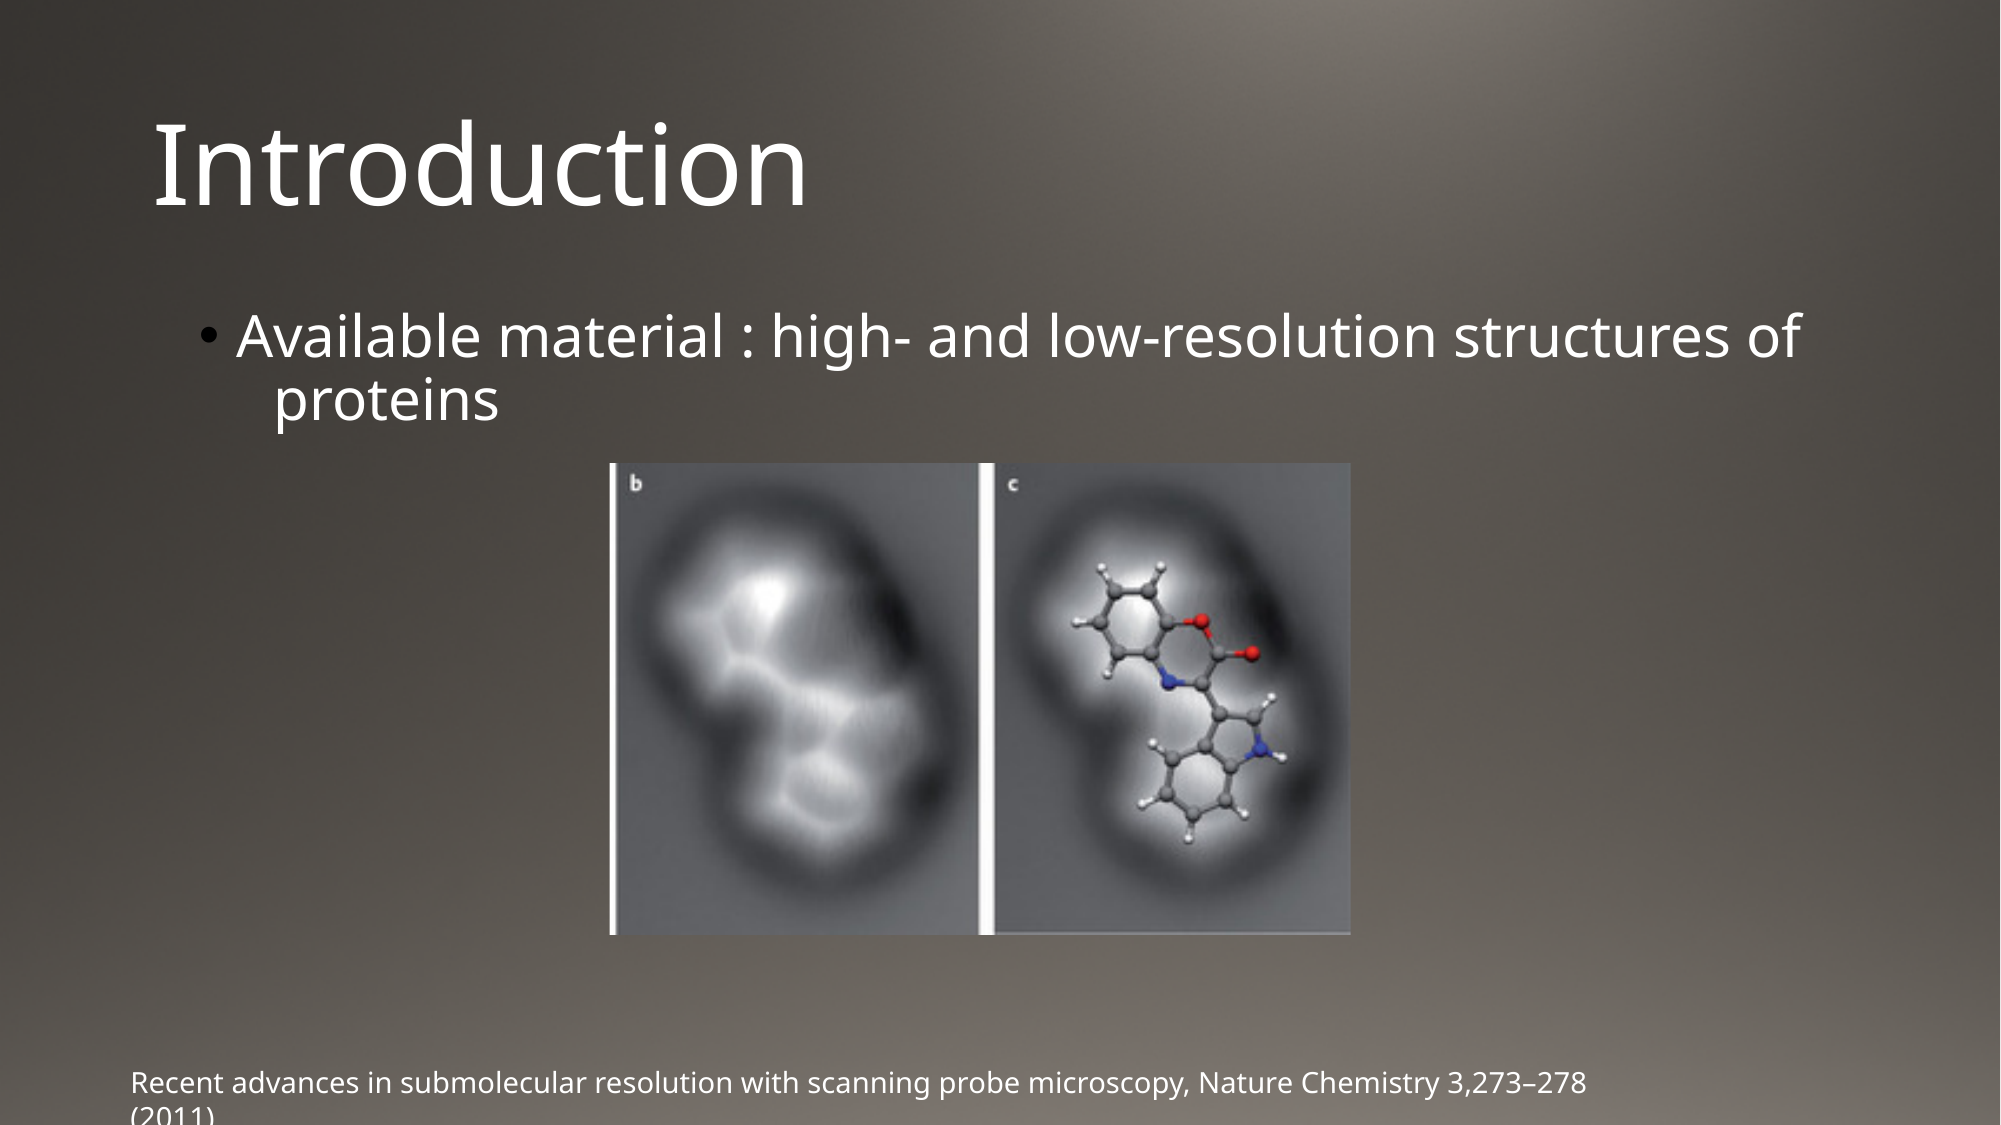

# Introduction
Available material : high- and low-resolution structures of proteins
Recent advances in submolecular resolution with scanning probe microscopy, Nature Chemistry 3,273–278 (2011)